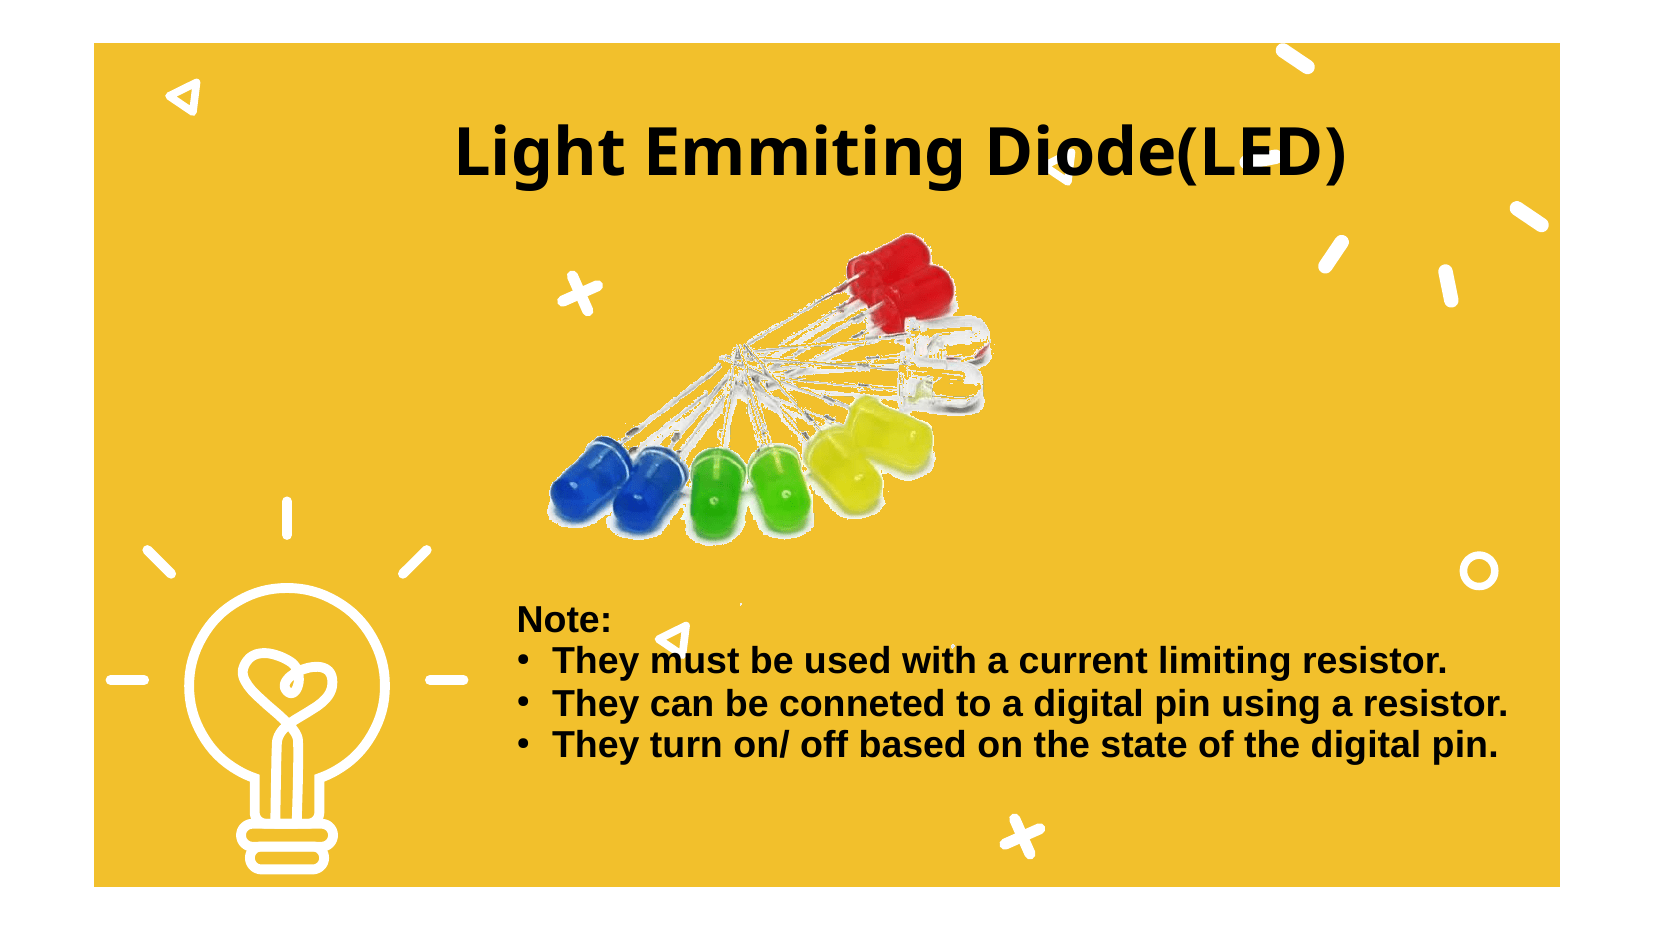

Light Emmiting Diode(LED)
Note:
They must be used with a current limiting resistor.
They can be conneted to a digital pin using a resistor.
They turn on/ off based on the state of the digital pin.